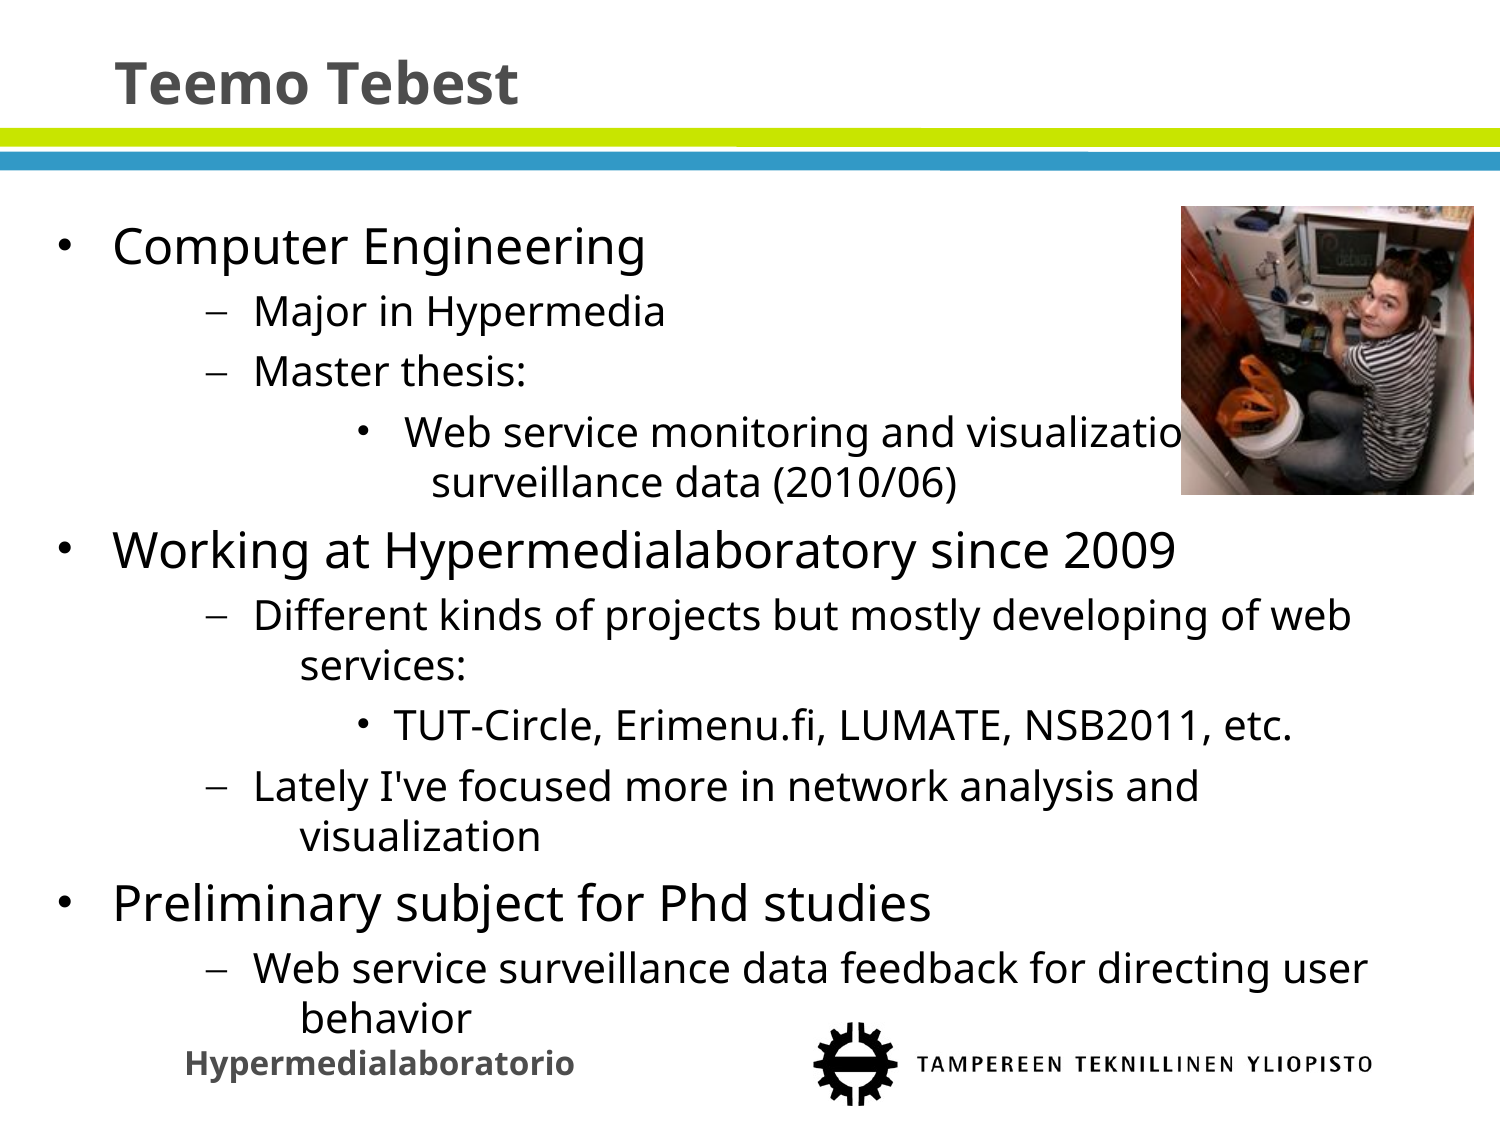

# Teemo Tebest
Computer Engineering
Major in Hypermedia
Master thesis:
 Web service monitoring and visualization of surveillance data (2010/06)
Working at Hypermedialaboratory since 2009
Different kinds of projects but mostly developing of web services:
TUT-Circle, Erimenu.fi, LUMATE, NSB2011, etc.
Lately I've focused more in network analysis and visualization
Preliminary subject for Phd studies
Web service surveillance data feedback for directing user behavior